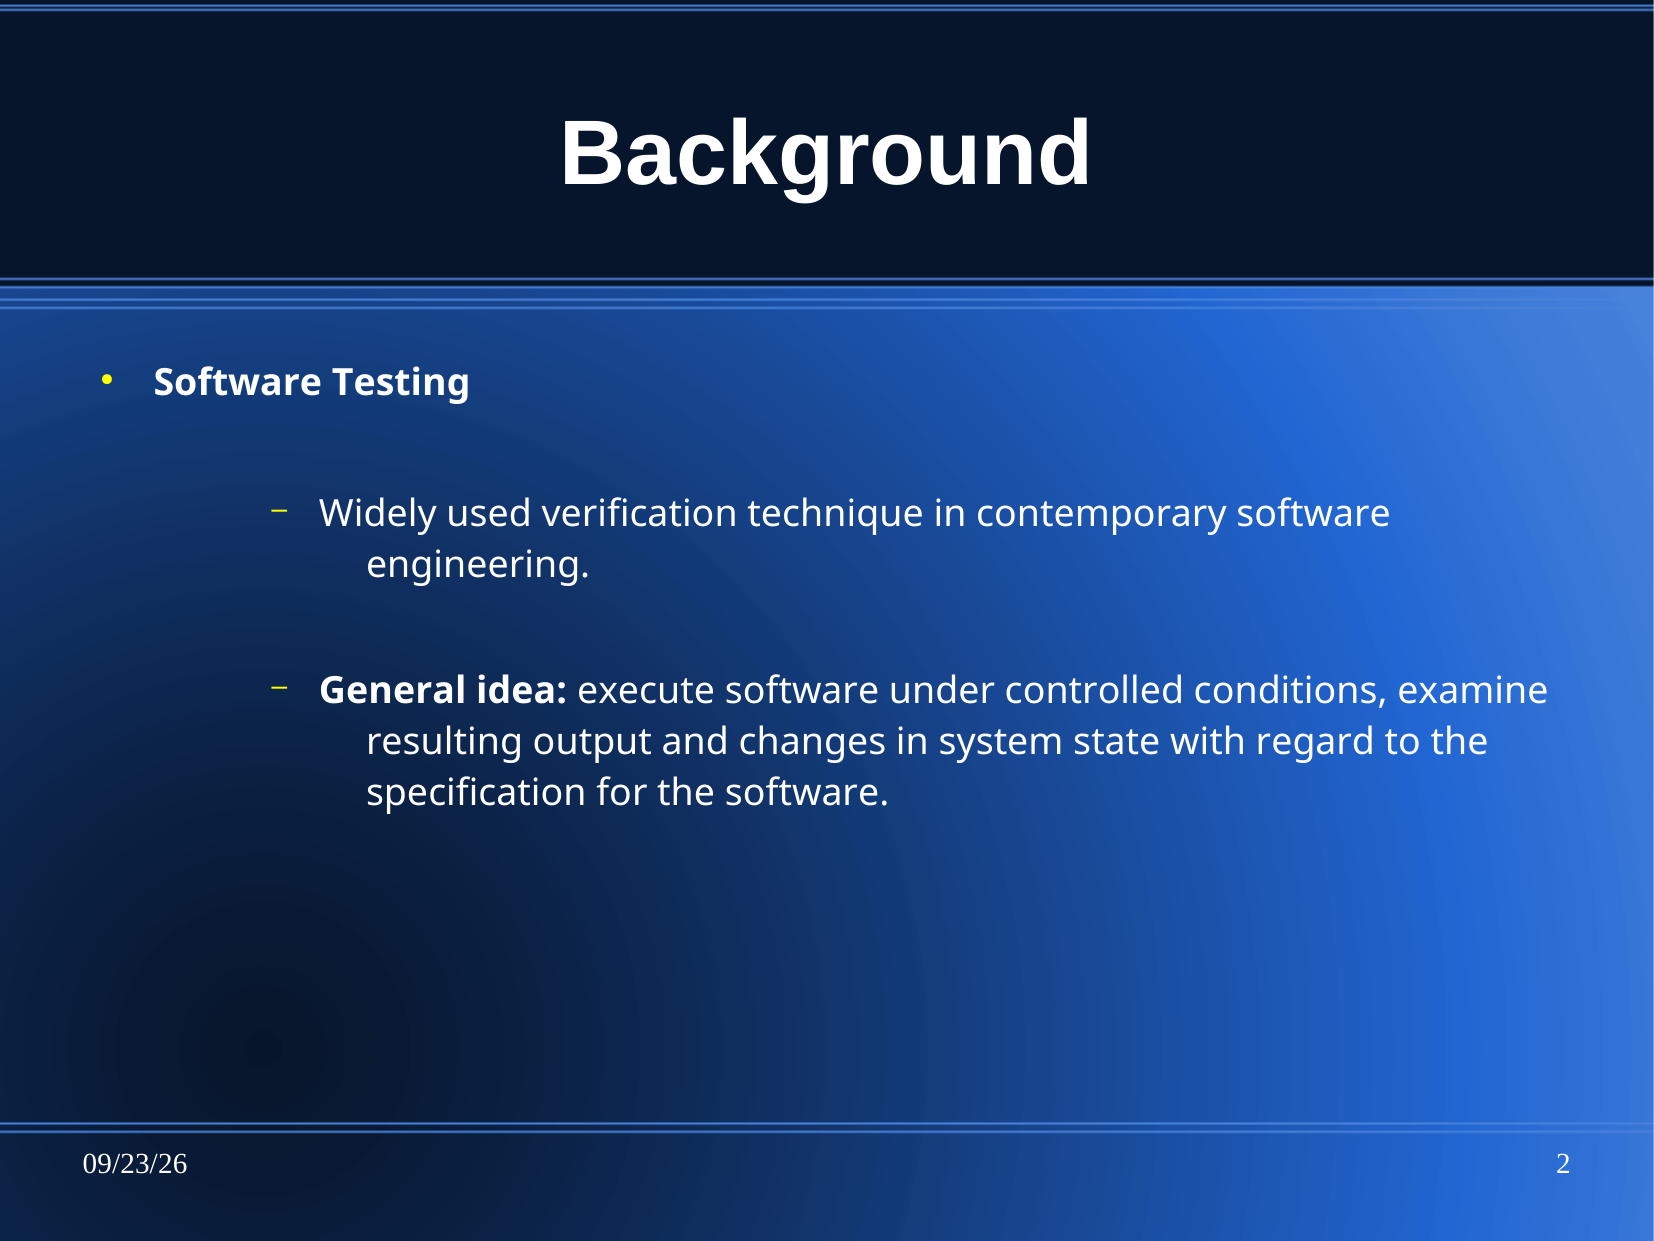

# Background
Software Testing
Widely used verification technique in contemporary software engineering.
General idea: execute software under controlled conditions, examine resulting output and changes in system state with regard to the specification for the software.
2